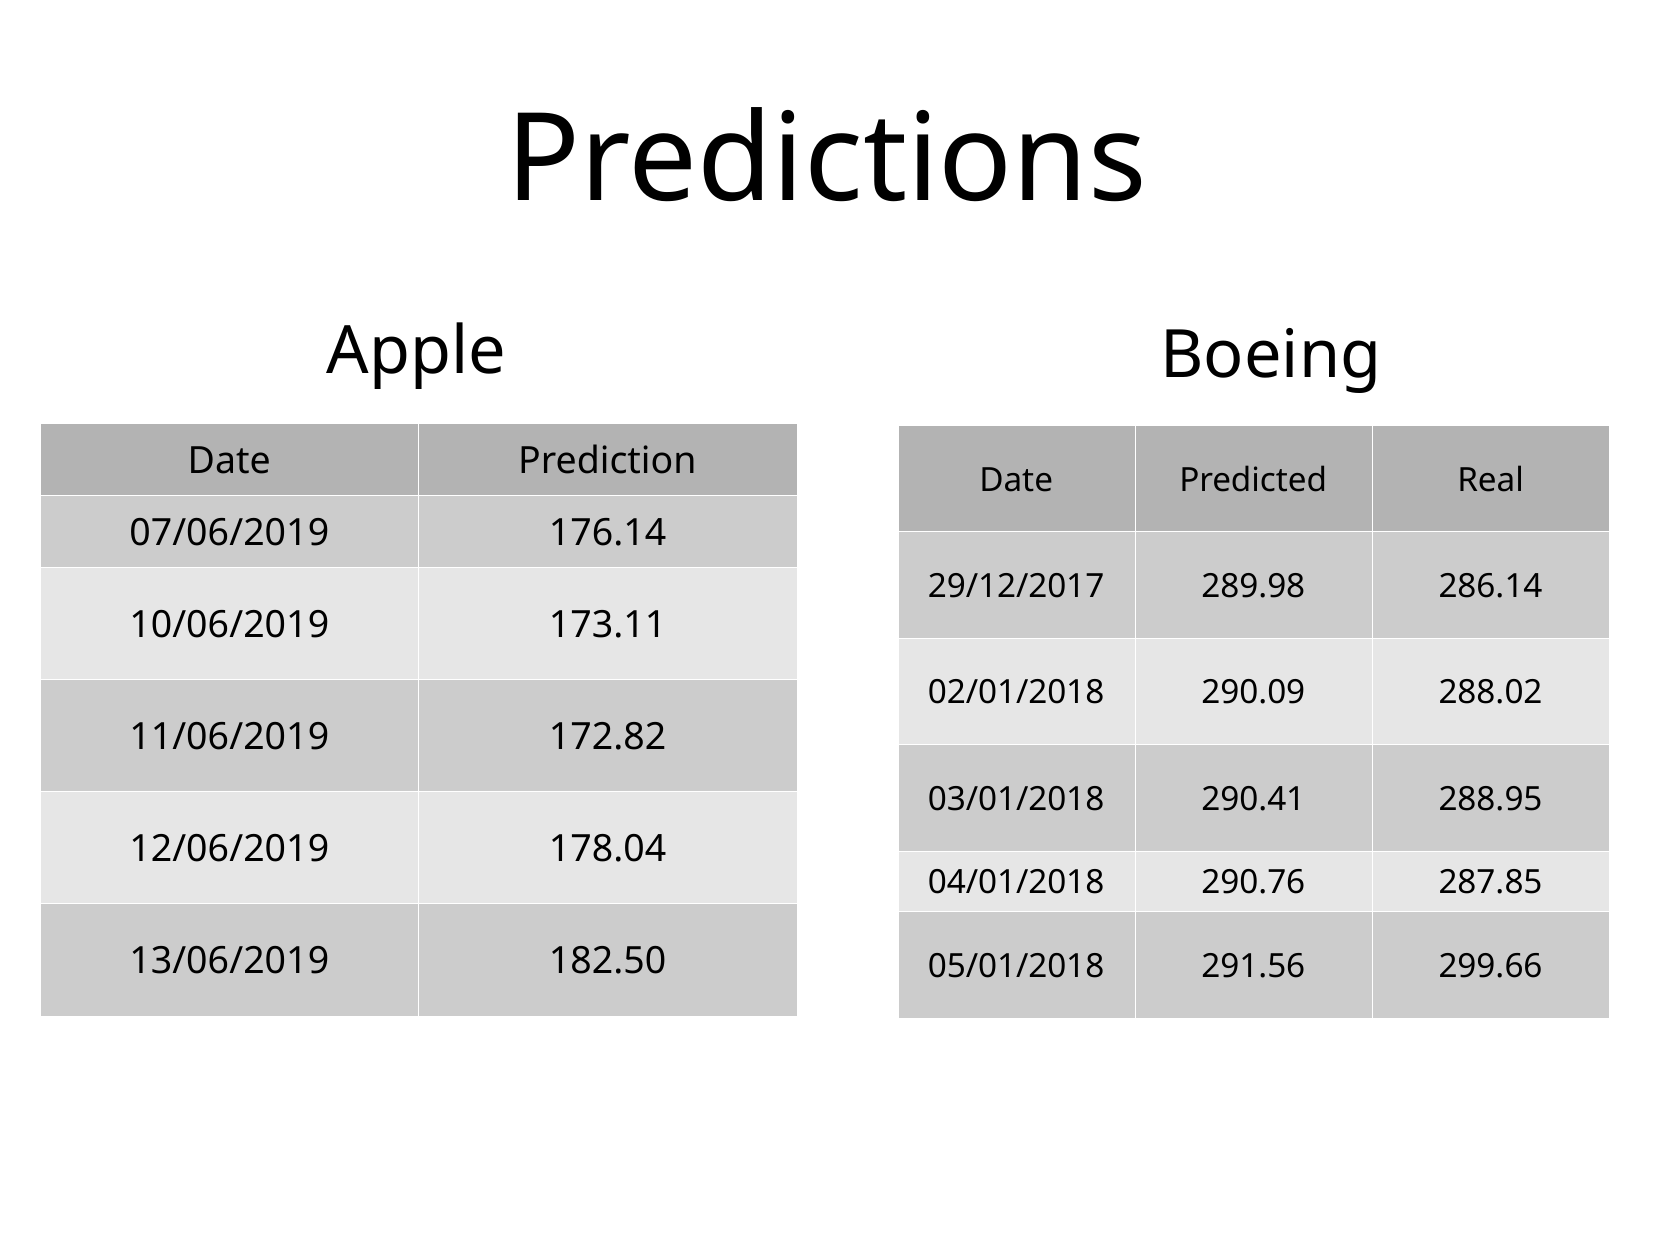

# Predictions
Apple
Boeing
| Date | Prediction |
| --- | --- |
| 07/06/2019 | 176.14 |
| 10/06/2019 | 173.11 |
| 11/06/2019 | 172.82 |
| 12/06/2019 | 178.04 |
| 13/06/2019 | 182.50 |
| Date | Predicted | Real |
| --- | --- | --- |
| 29/12/2017 | 289.98 | 286.14 |
| 02/01/2018 | 290.09 | 288.02 |
| 03/01/2018 | 290.41 | 288.95 |
| 04/01/2018 | 290.76 | 287.85 |
| 05/01/2018 | 291.56 | 299.66 |